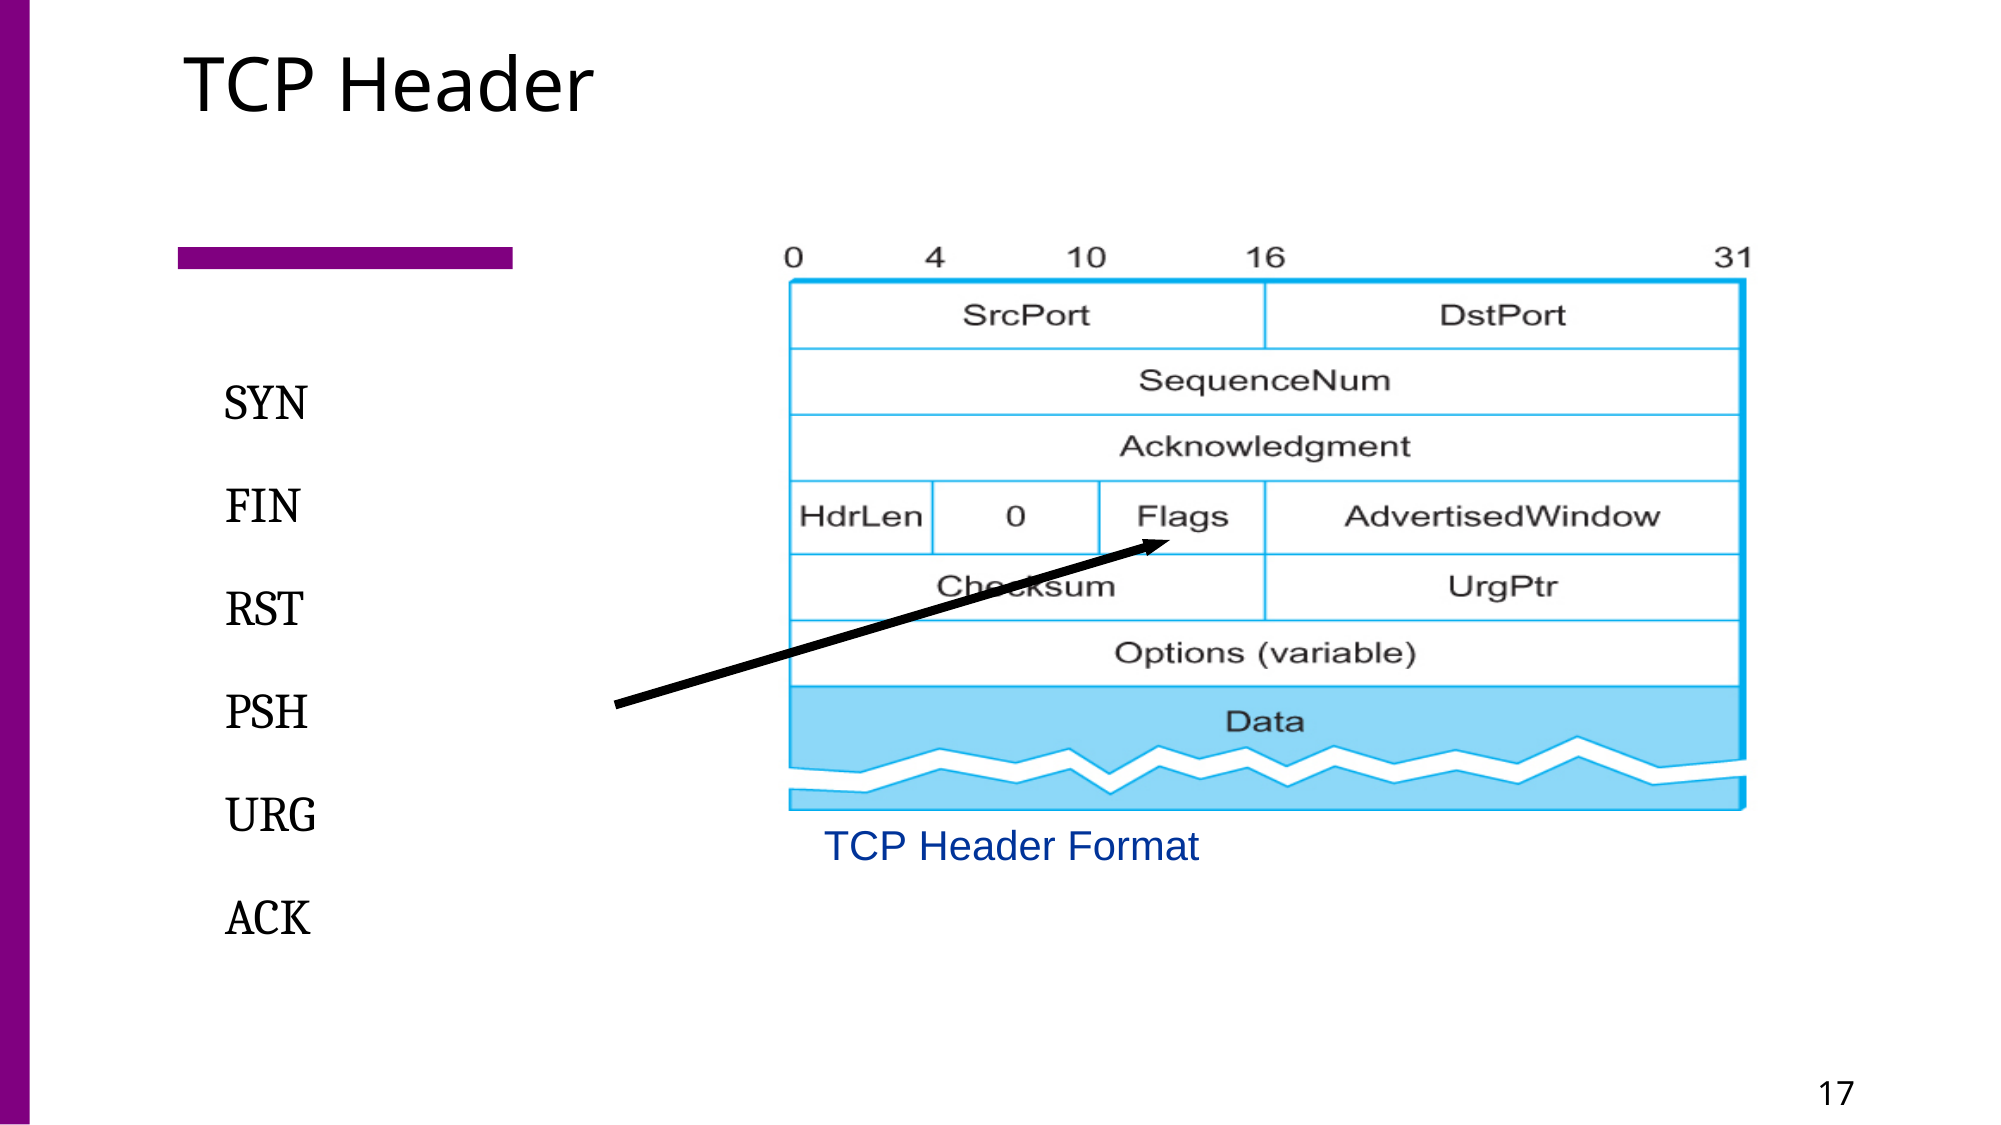

# TCP Header
SYN
FIN
RST
PSH
URG
ACK
TCP Header Format